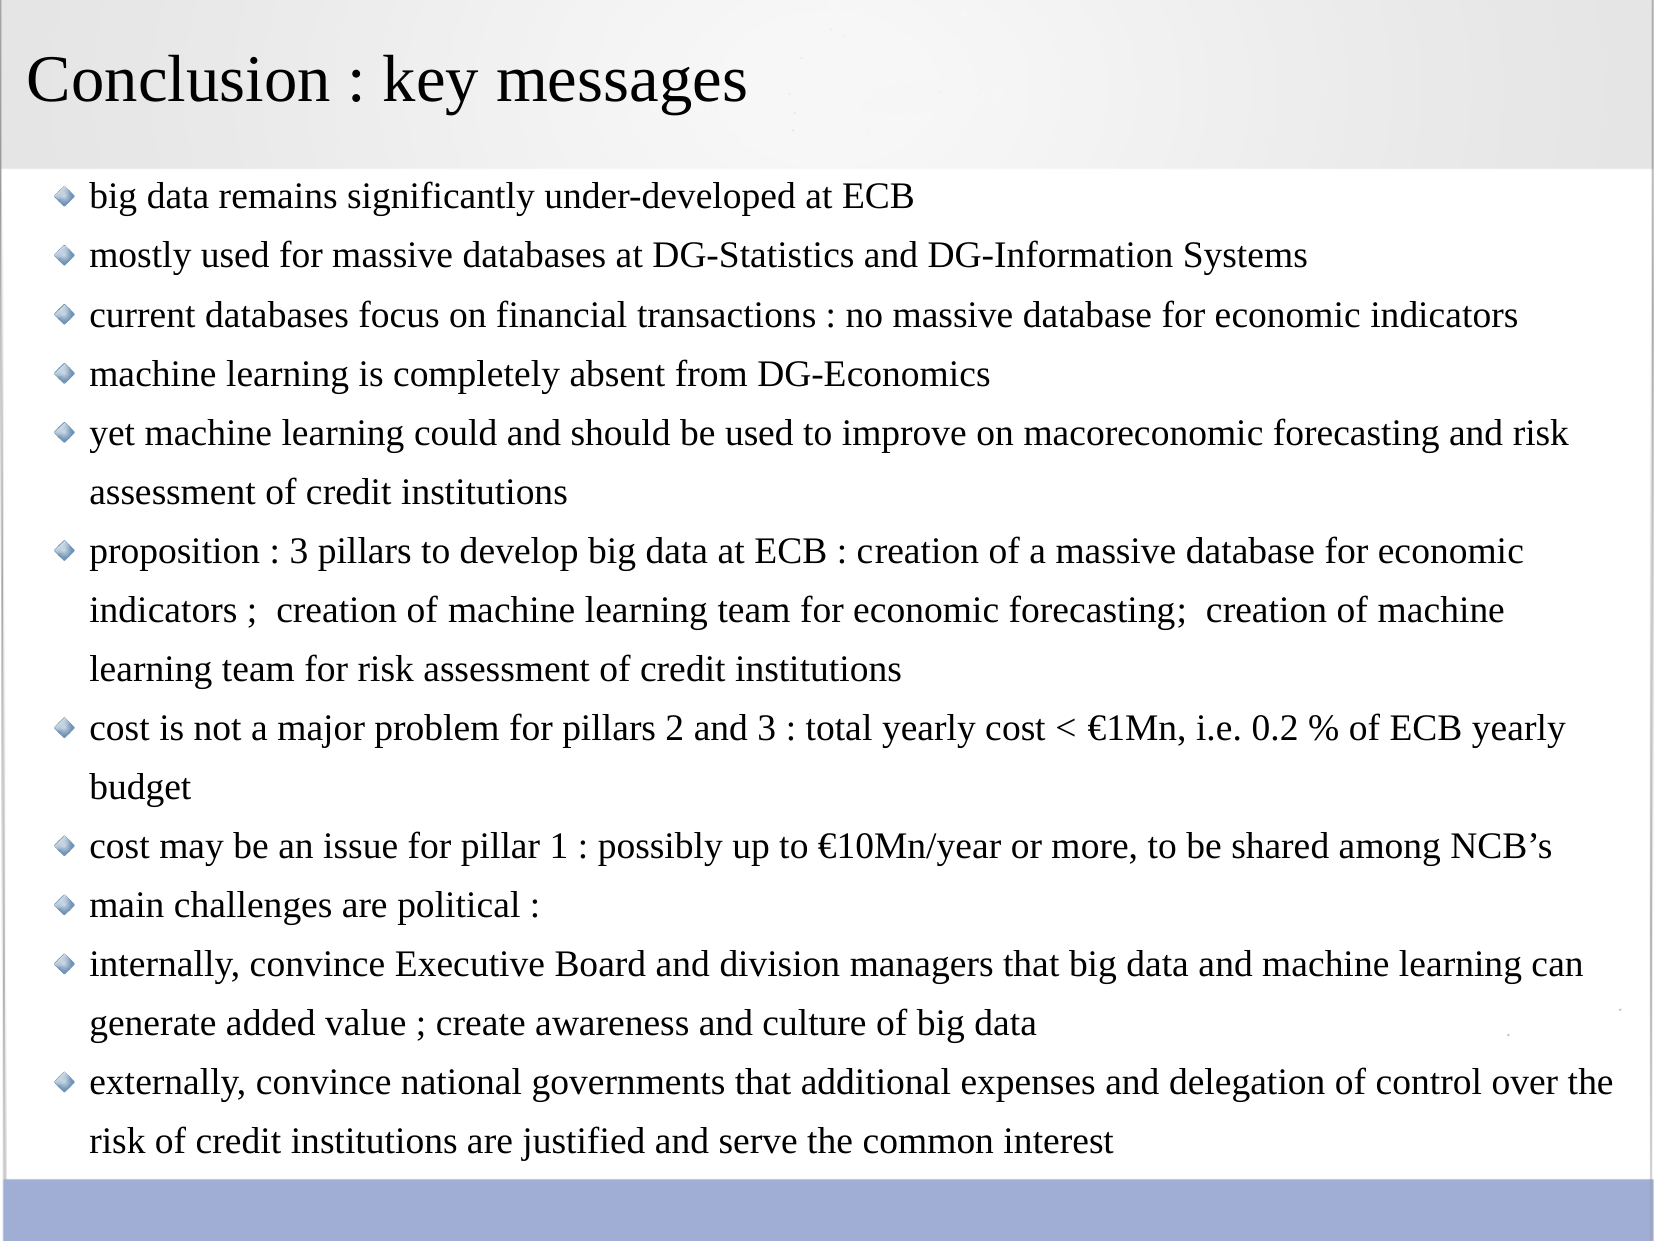

Conclusion : key messages
big data remains significantly under-developed at ECB
mostly used for massive databases at DG-Statistics and DG-Information Systems
current databases focus on financial transactions : no massive database for economic indicators
machine learning is completely absent from DG-Economics
yet machine learning could and should be used to improve on macoreconomic forecasting and risk assessment of credit institutions
proposition : 3 pillars to develop big data at ECB : creation of a massive database for economic indicators ; creation of machine learning team for economic forecasting; creation of machine learning team for risk assessment of credit institutions
cost is not a major problem for pillars 2 and 3 : total yearly cost < €1Mn, i.e. 0.2 % of ECB yearly budget
cost may be an issue for pillar 1 : possibly up to €10Mn/year or more, to be shared among NCB’s
main challenges are political :
internally, convince Executive Board and division managers that big data and machine learning can generate added value ; create awareness and culture of big data
externally, convince national governments that additional expenses and delegation of control over the risk of credit institutions are justified and serve the common interest